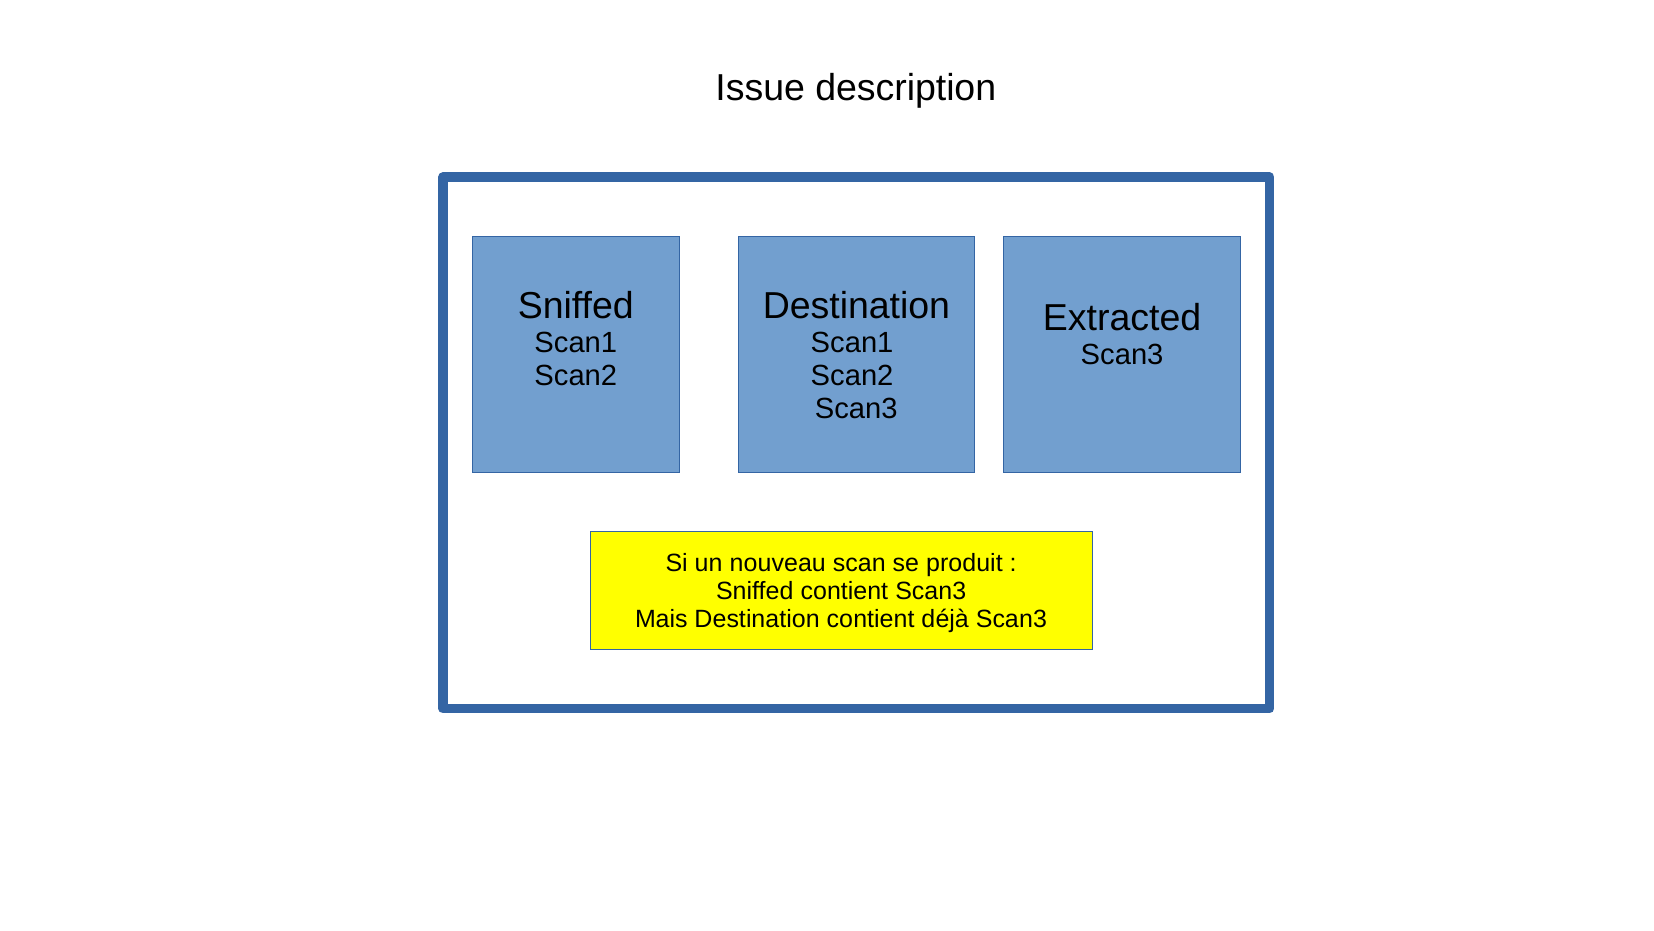

Issue description
Sniffed
Scan1
Scan2
Scan3
Sniffed
Scan1
Scan2
Destination
Destination
Scan1
Scan2
Scan3
Extracted
Extracted
Scan3
Si un nouveau scan se produit :
Sniffed contient Scan3
Mais Destination contient déjà Scan3